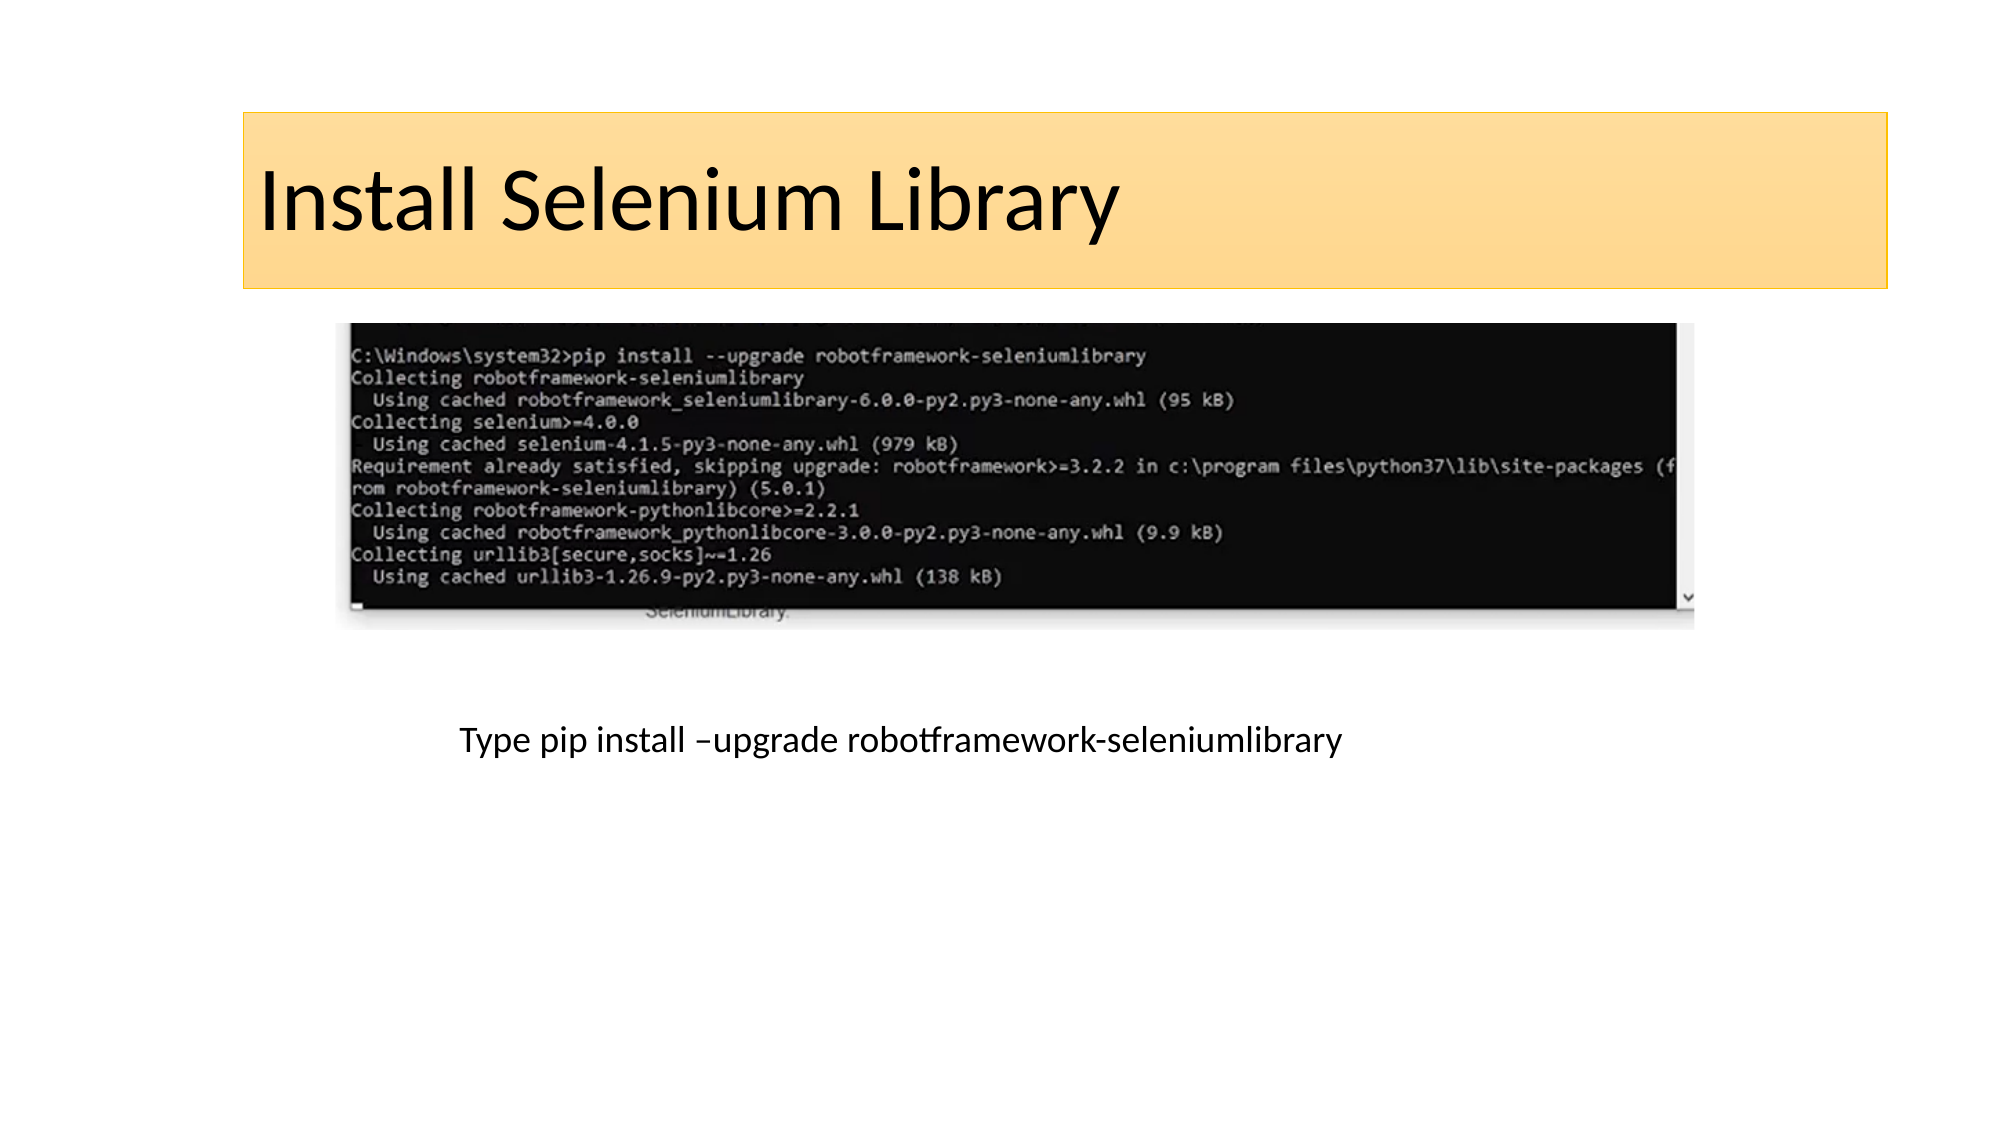

# Install Selenium Library
Type pip install –upgrade robotframework-seleniumlibrary